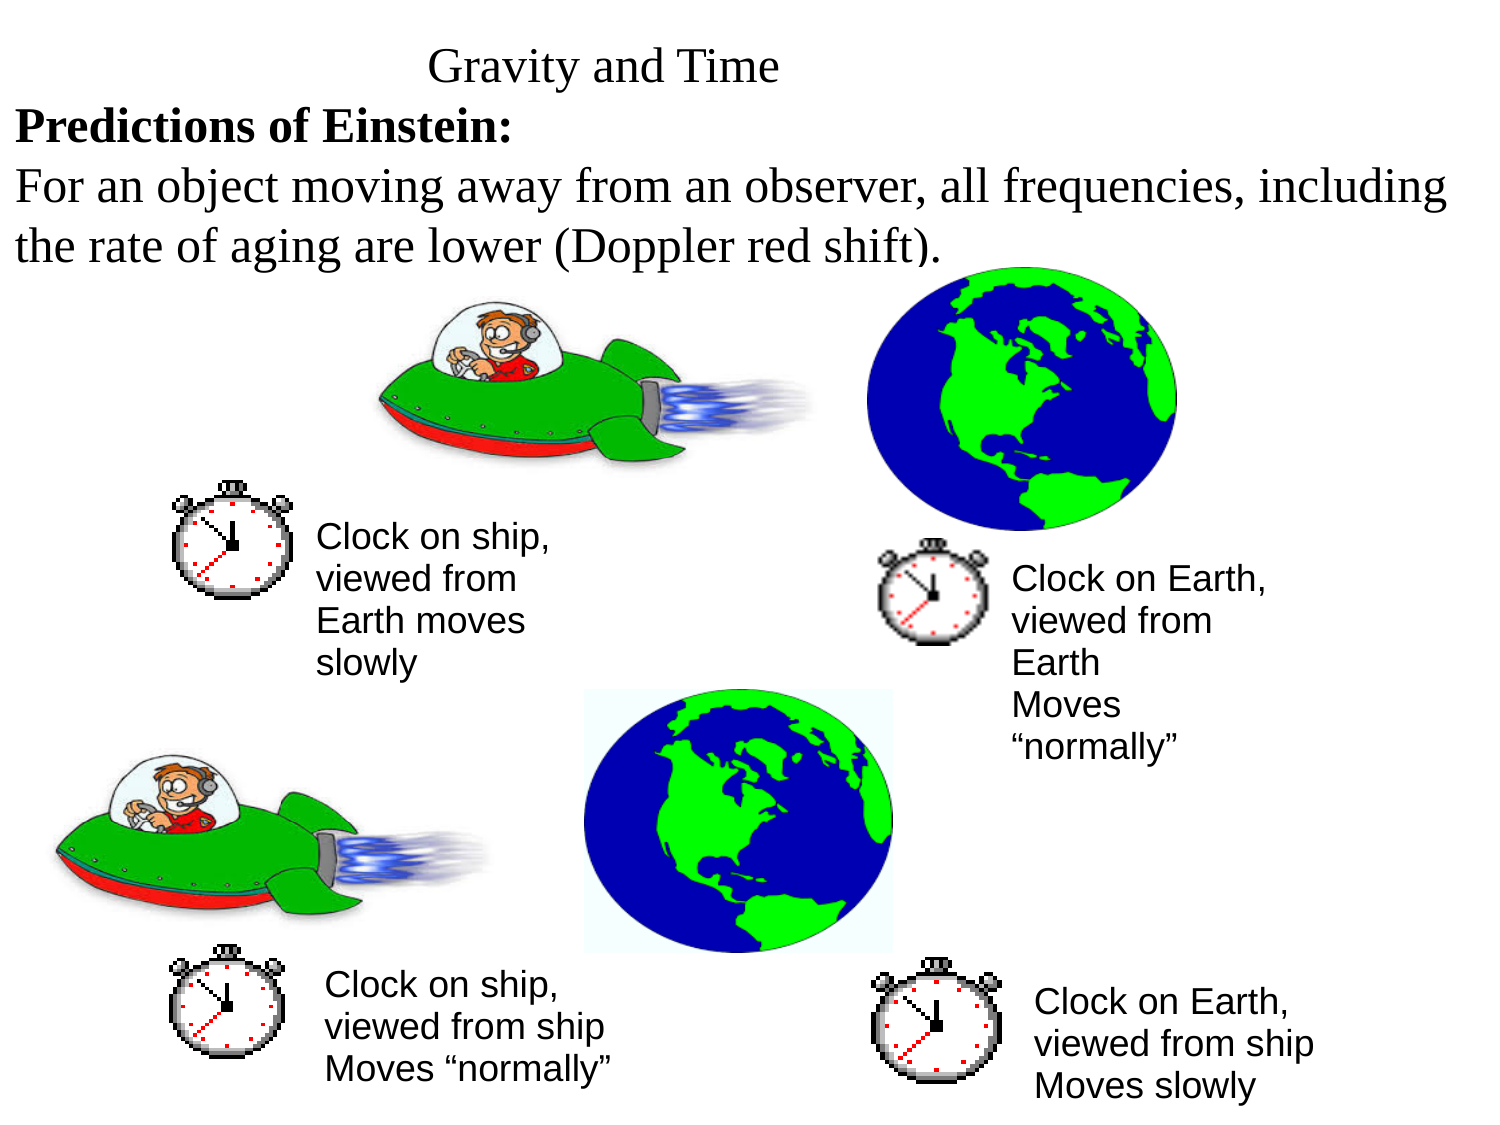

Gravity and Time
Predictions of Einstein:
For an object moving away from an observer, all frequencies, including the rate of aging are lower (Doppler red shift).
Clock on ship, viewed from Earth moves slowly
Clock on Earth, viewed from Earth
Moves “normally”
Clock on ship, viewed from ship
Moves “normally”
Clock on Earth, viewed from ship
Moves slowly